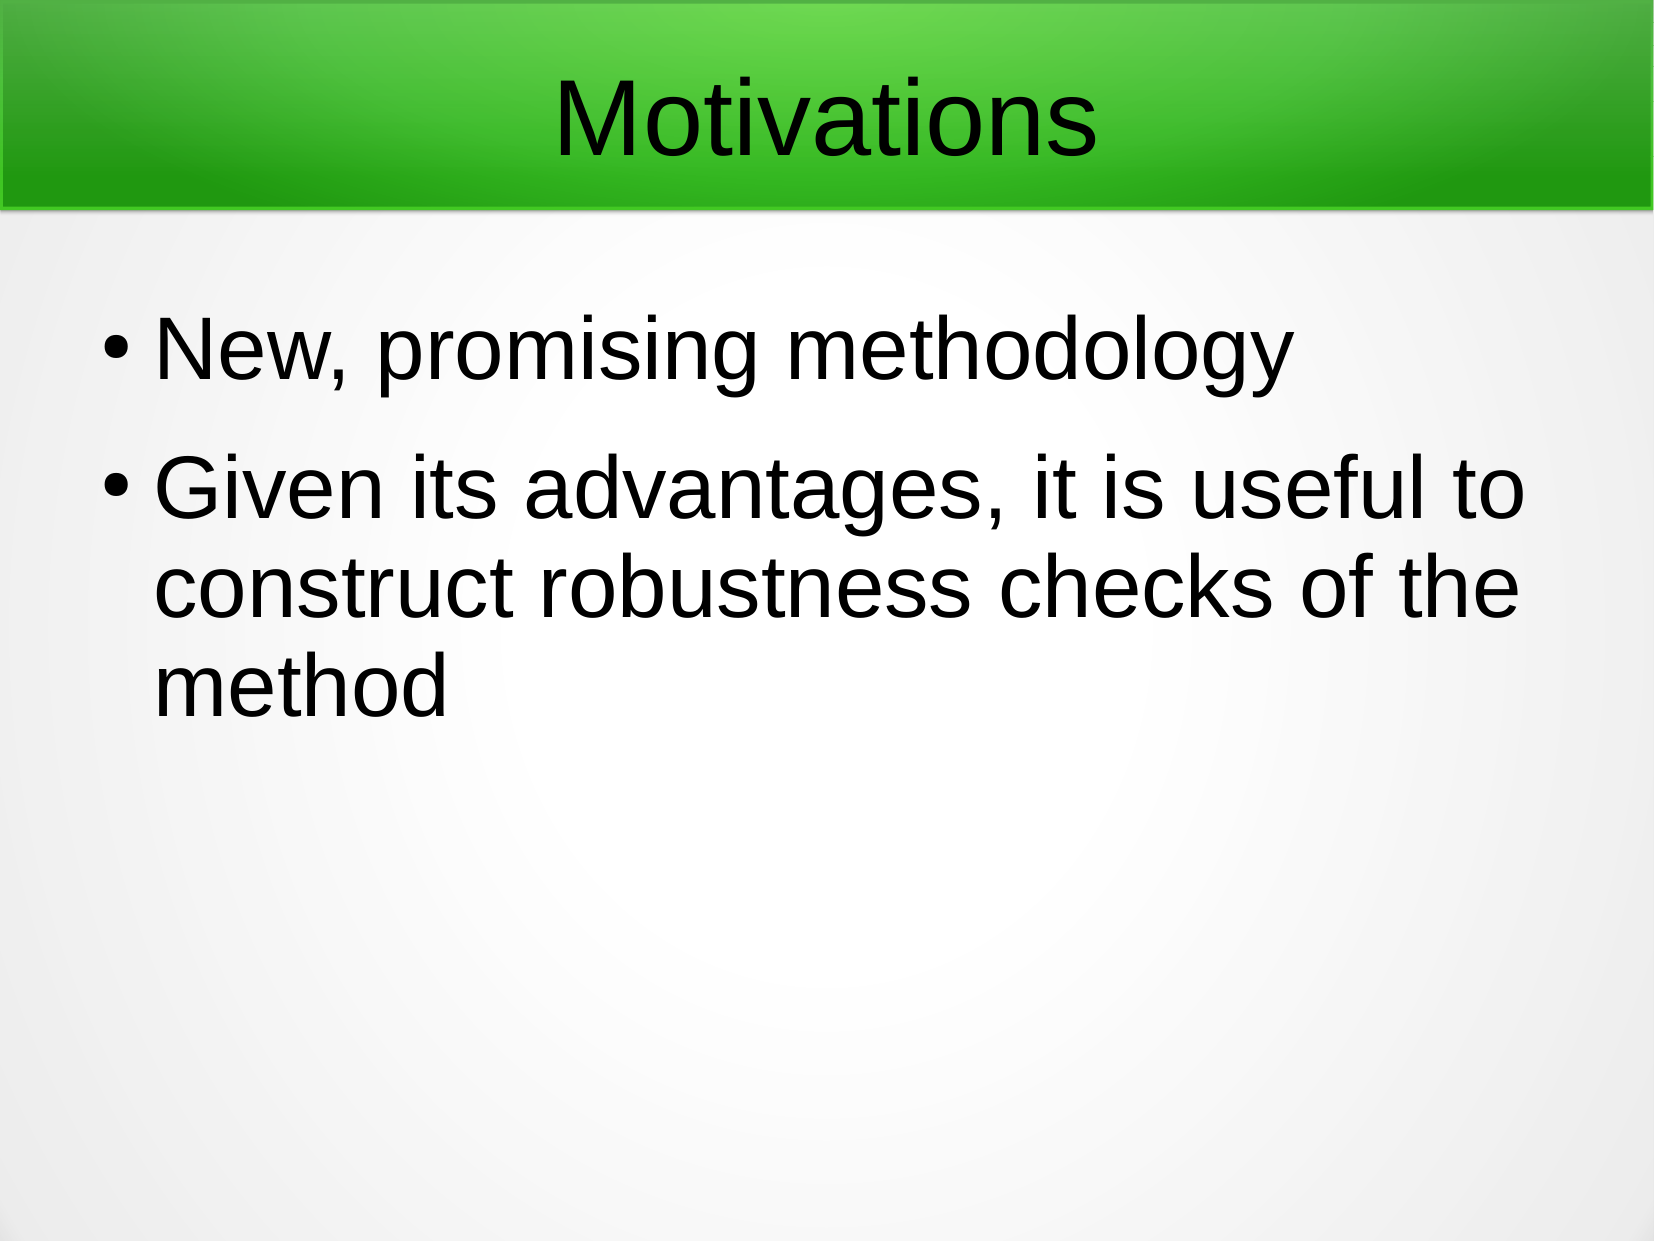

# Motivations
New, promising methodology
Given its advantages, it is useful to construct robustness checks of the method